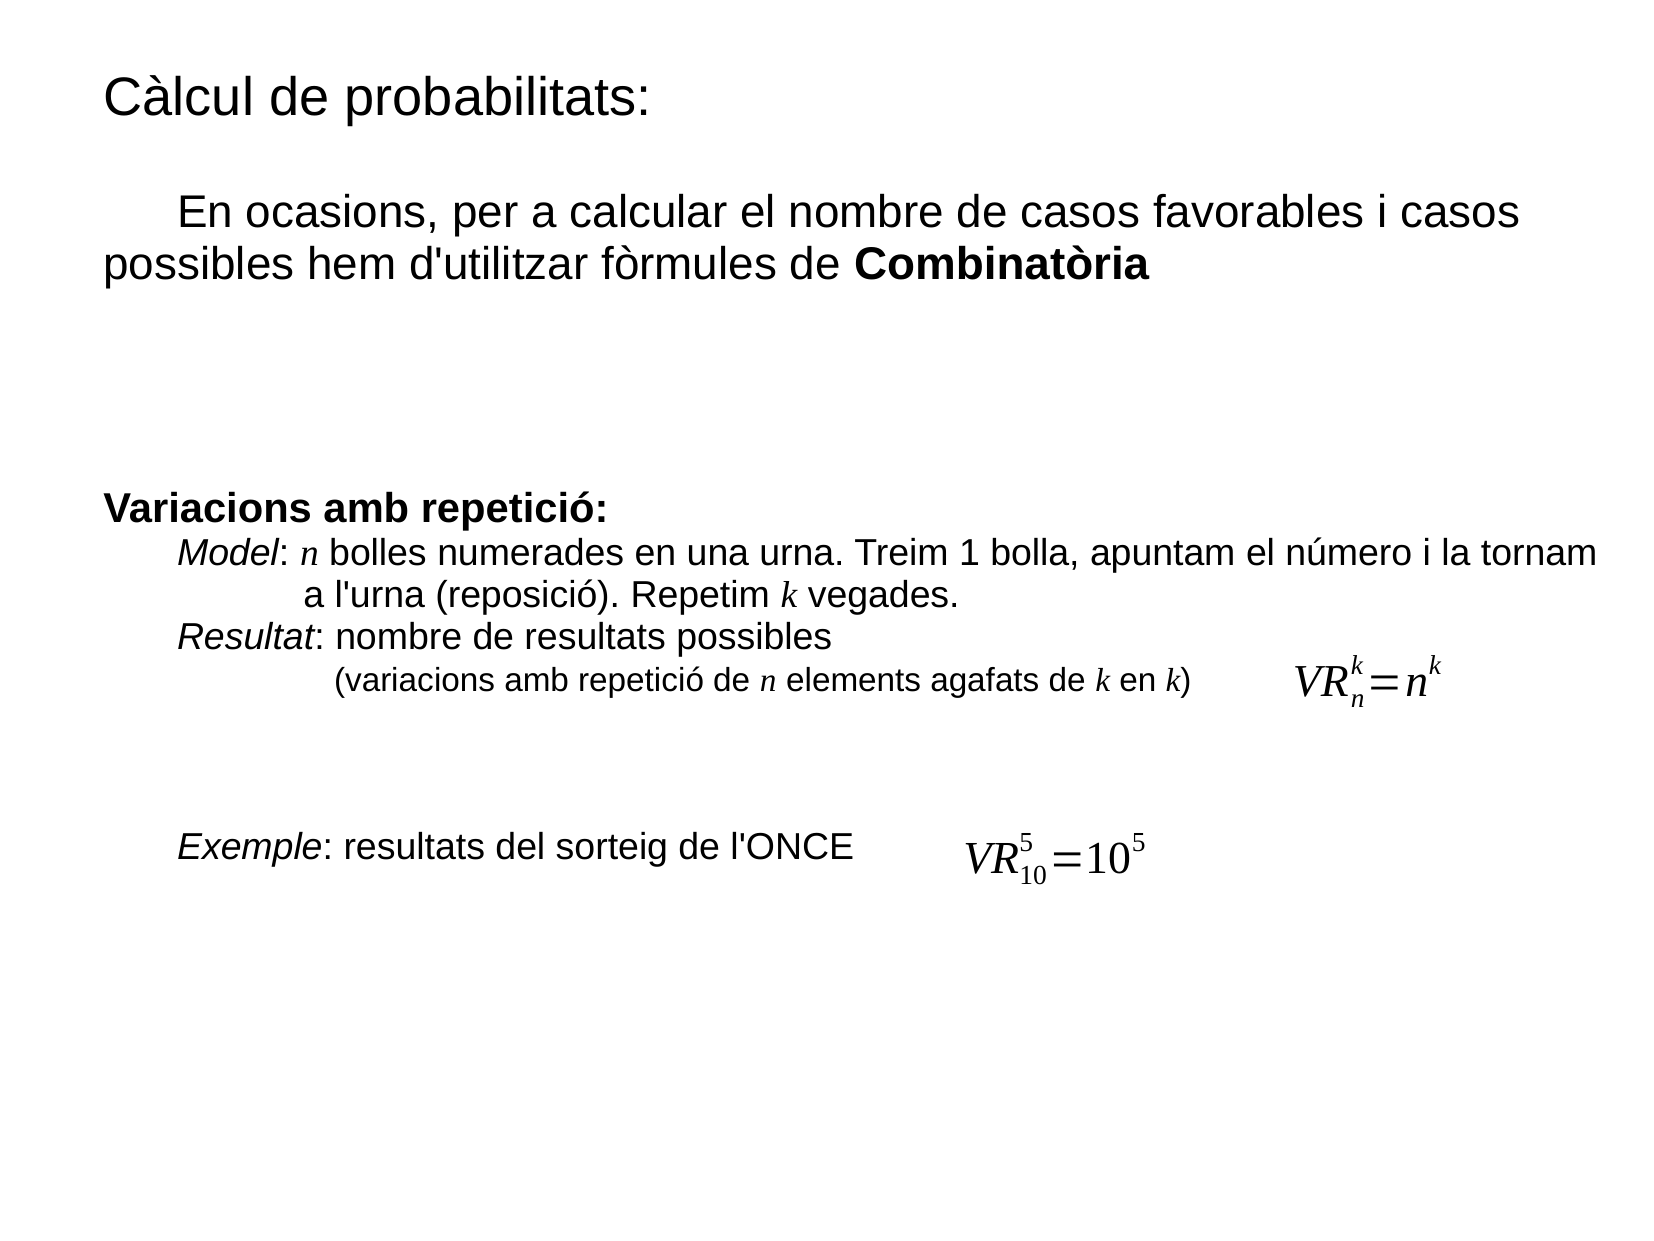

Càlcul de probabilitats:
	En ocasions, per a calcular el nombre de casos favorables i casos possibles hem d'utilitzar fòrmules de Combinatòria
Variacions amb repetició:
	Model: n bolles numerades en una urna. Treim 1 bolla, apuntam el número i la tornam 		 a l'urna (reposició). Repetim k vegades.
	Resultat: nombre de resultats possibles
			 (variacions amb repetició de n elements agafats de k en k)
	Exemple: resultats del sorteig de l'ONCE